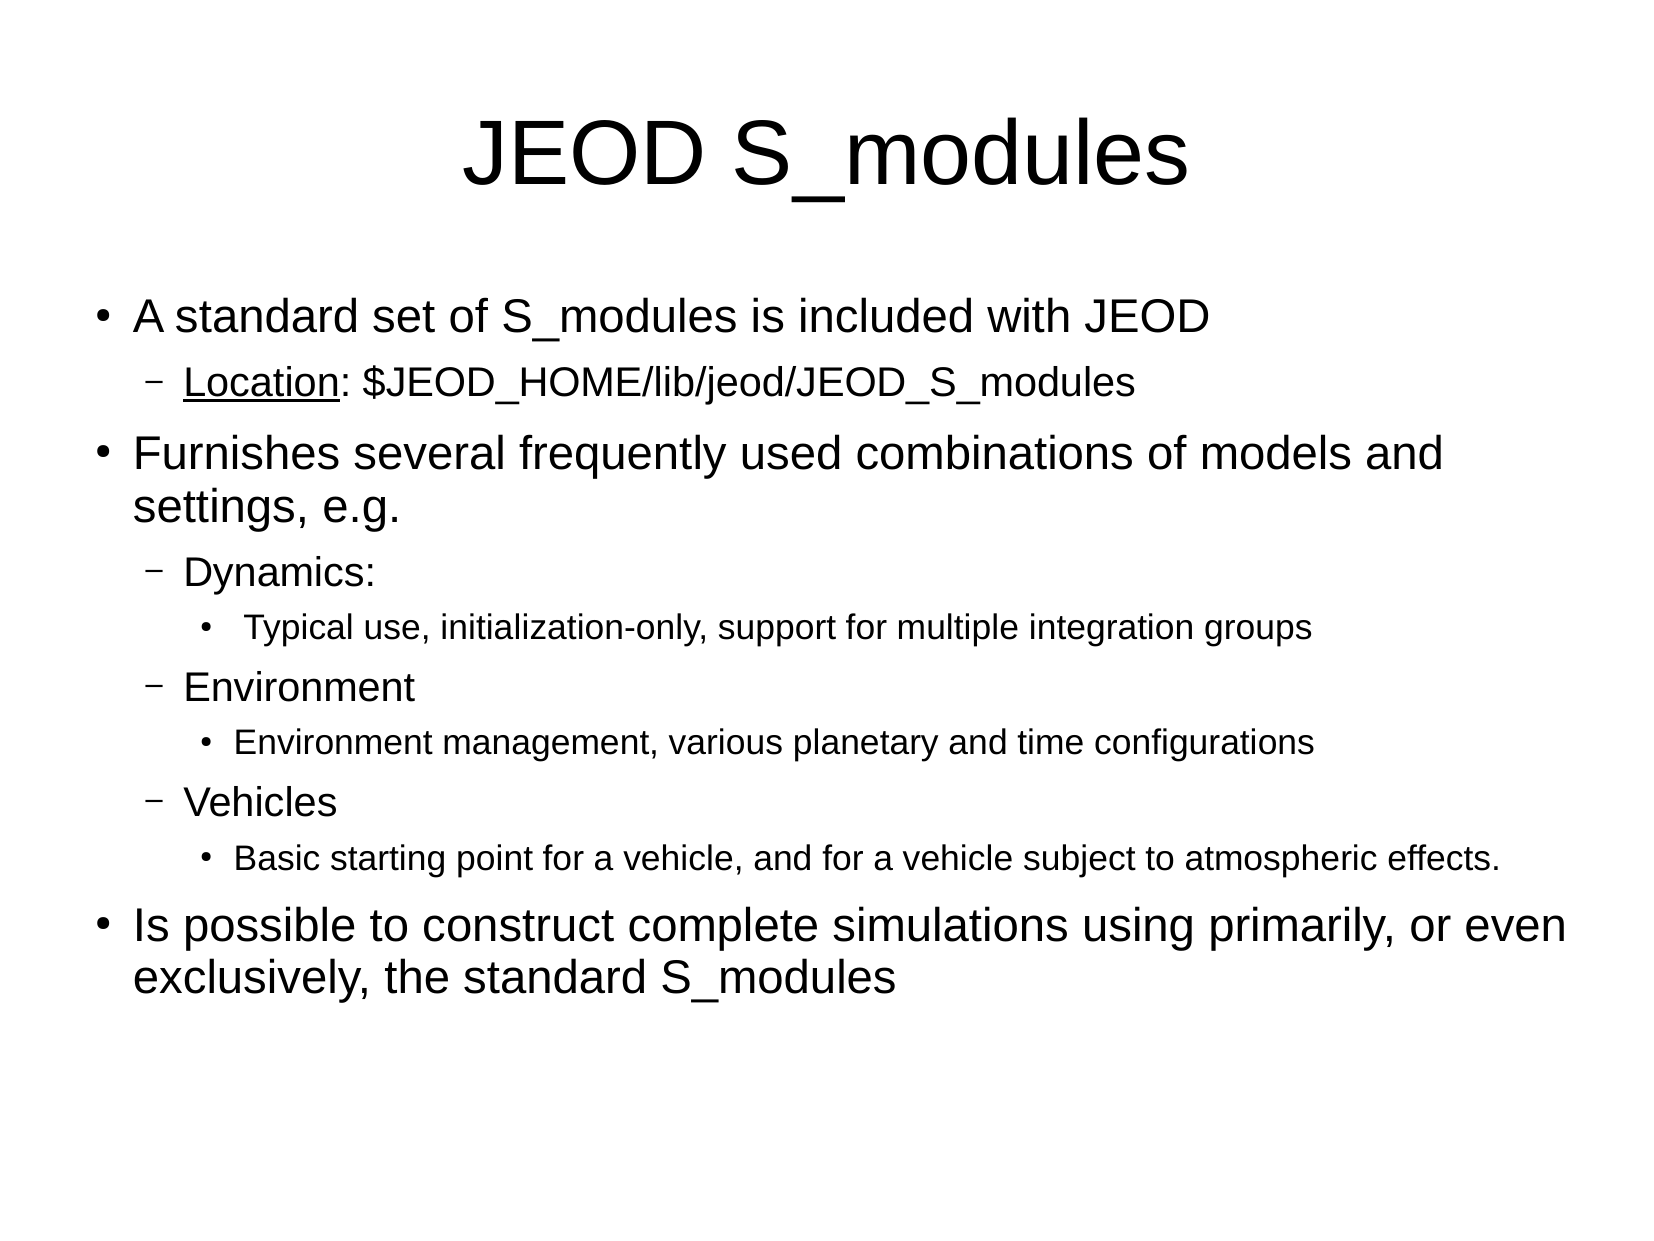

# JEOD S_modules
A standard set of S_modules is included with JEOD
Location: $JEOD_HOME/lib/jeod/JEOD_S_modules
Furnishes several frequently used combinations of models and settings, e.g.
Dynamics:
 Typical use, initialization-only, support for multiple integration groups
Environment
Environment management, various planetary and time configurations
Vehicles
Basic starting point for a vehicle, and for a vehicle subject to atmospheric effects.
Is possible to construct complete simulations using primarily, or even exclusively, the standard S_modules